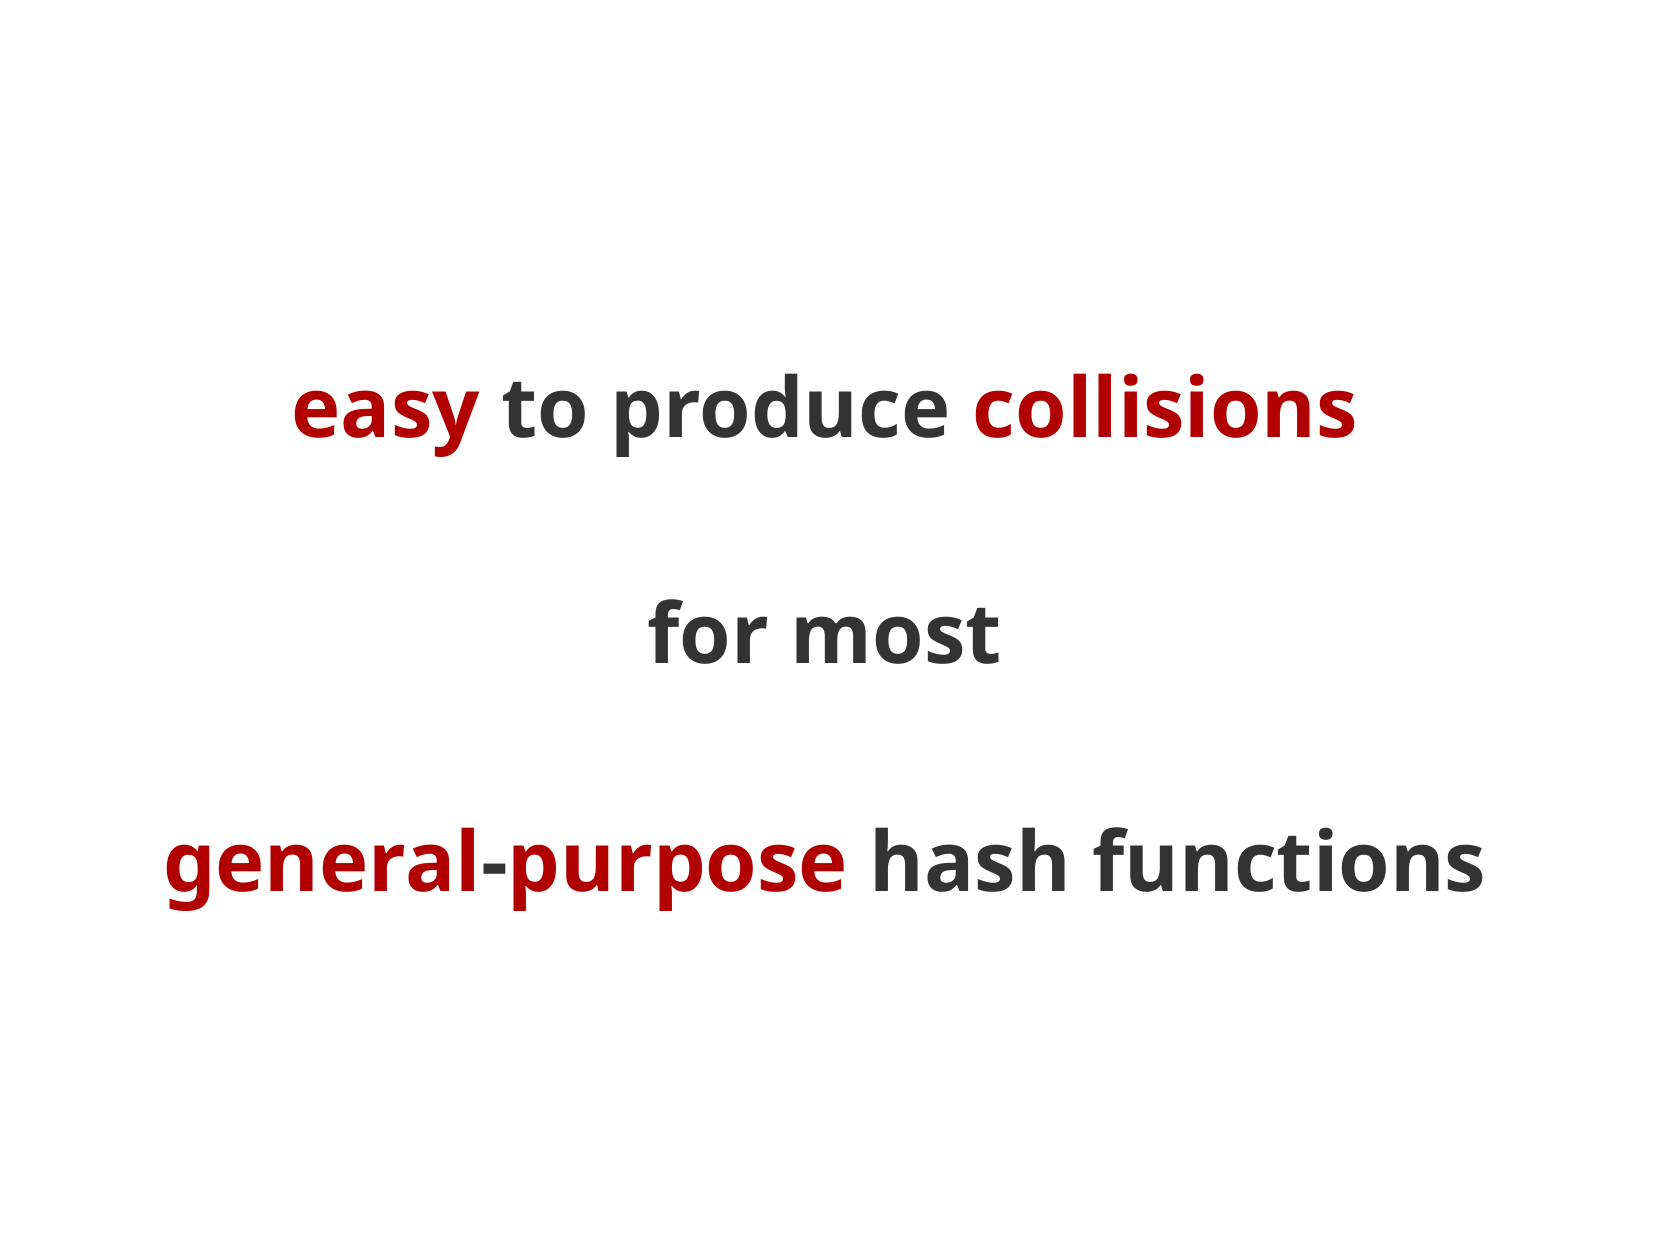

#
easy to produce collisions
for most
general-purpose hash functions